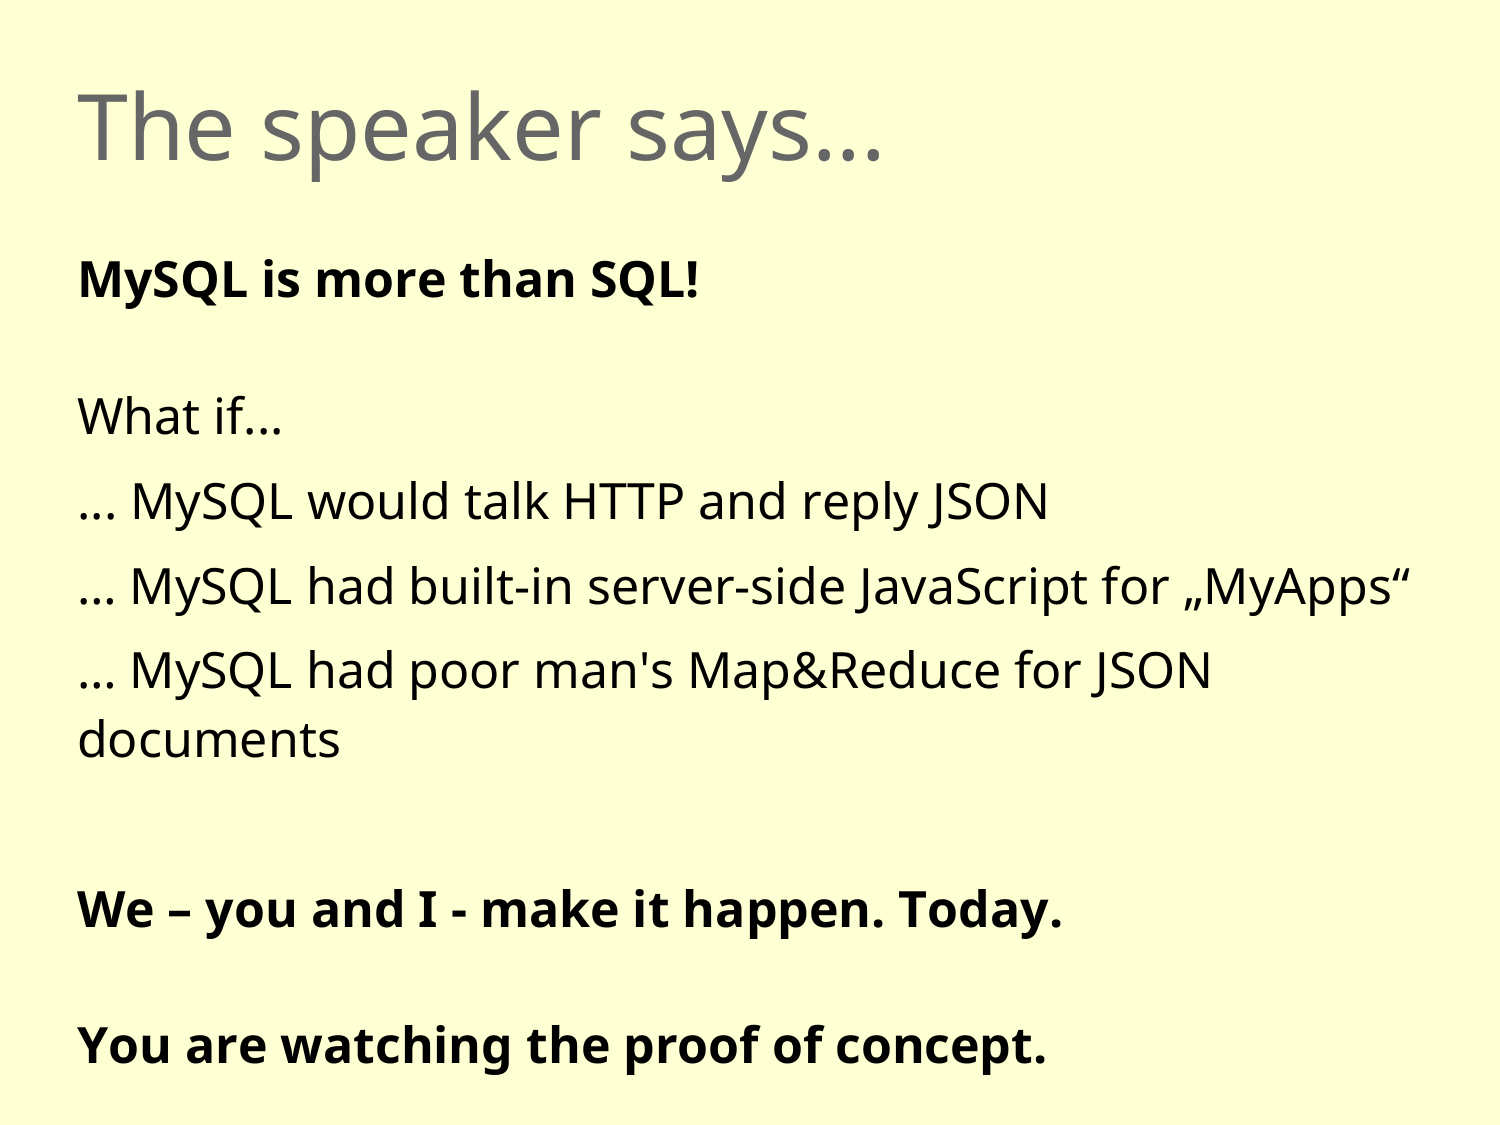

# The speaker says...
MySQL is more than SQL!
What if...
... MySQL would talk HTTP and reply JSON
… MySQL had built-in server-side JavaScript for „MyApps“
… MySQL had poor man's Map&Reduce for JSON documents
We – you and I - make it happen. Today.
You are watching the proof of concept.